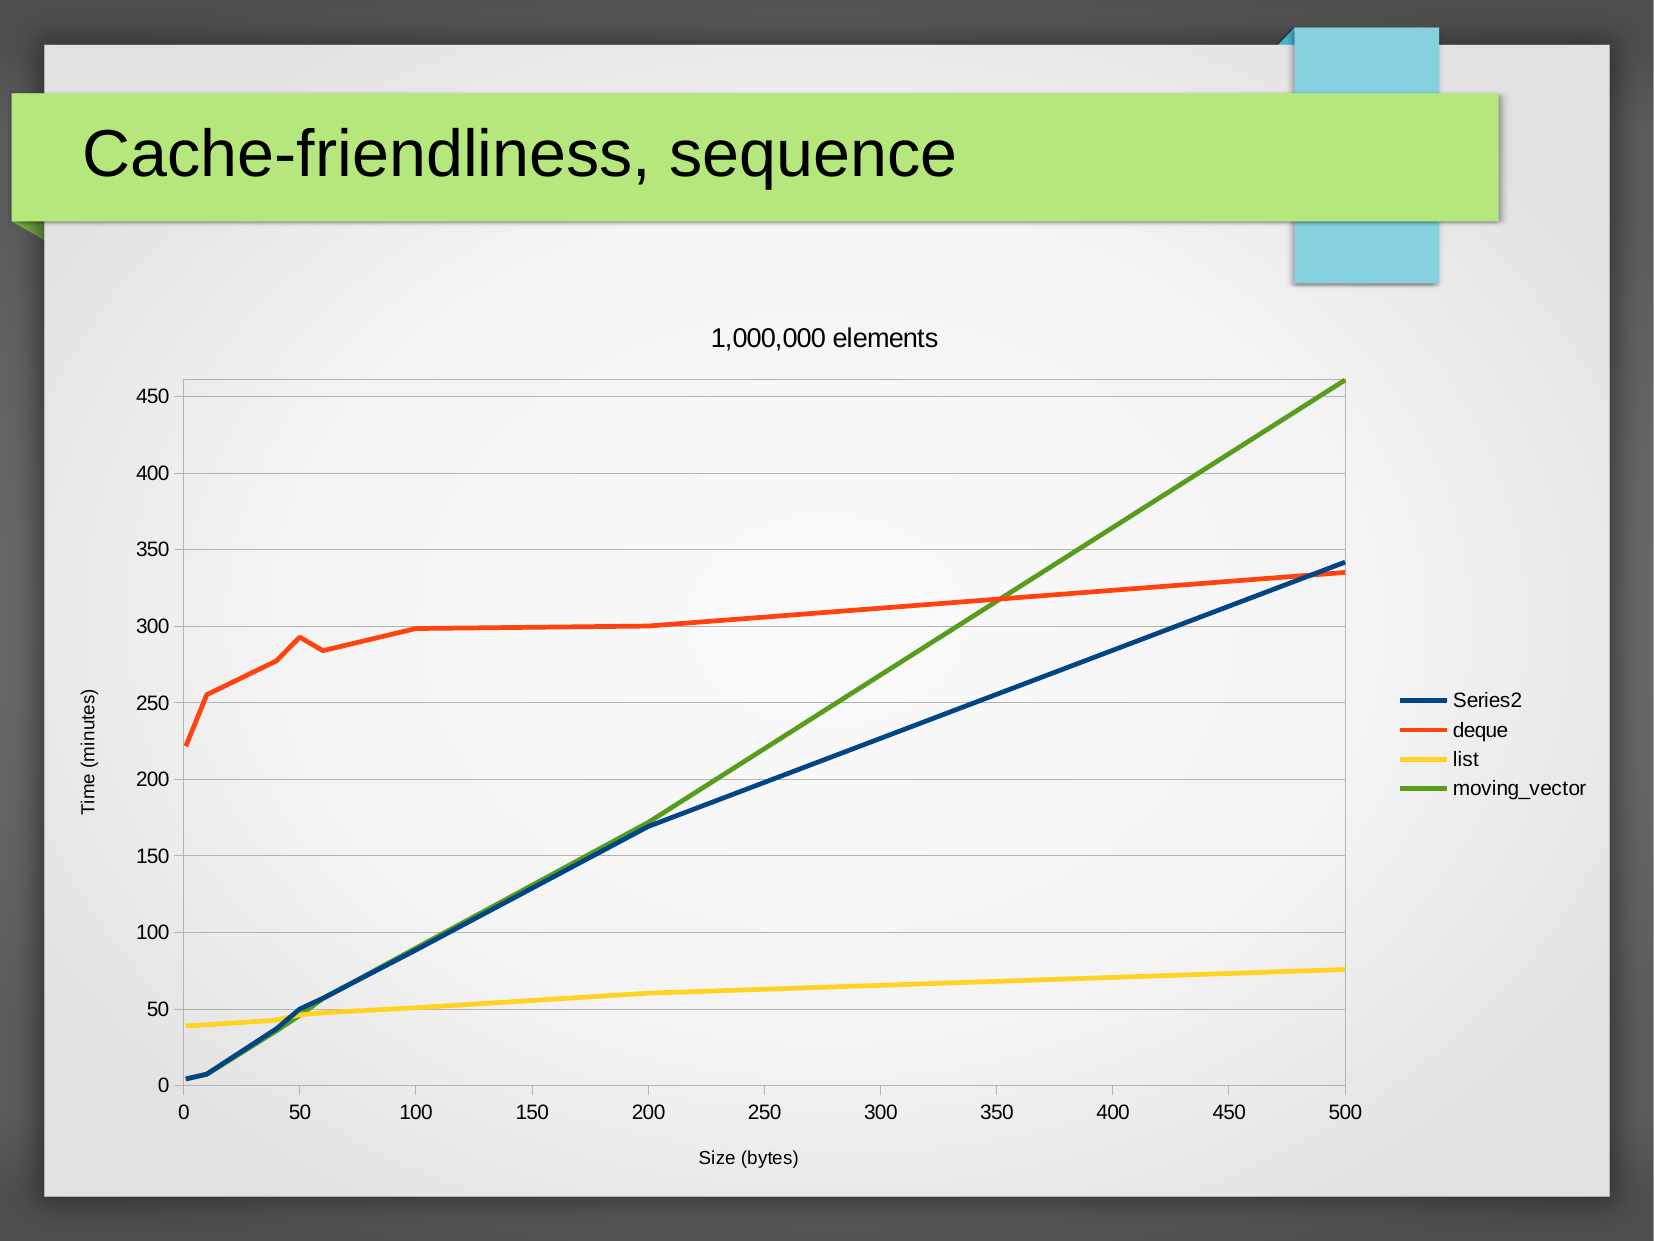

# Cache-friendliness, sequence
### Chart: 1,000,000 elements
| Category | | deque | list | moving_vector |
|---|---|---|---|---|